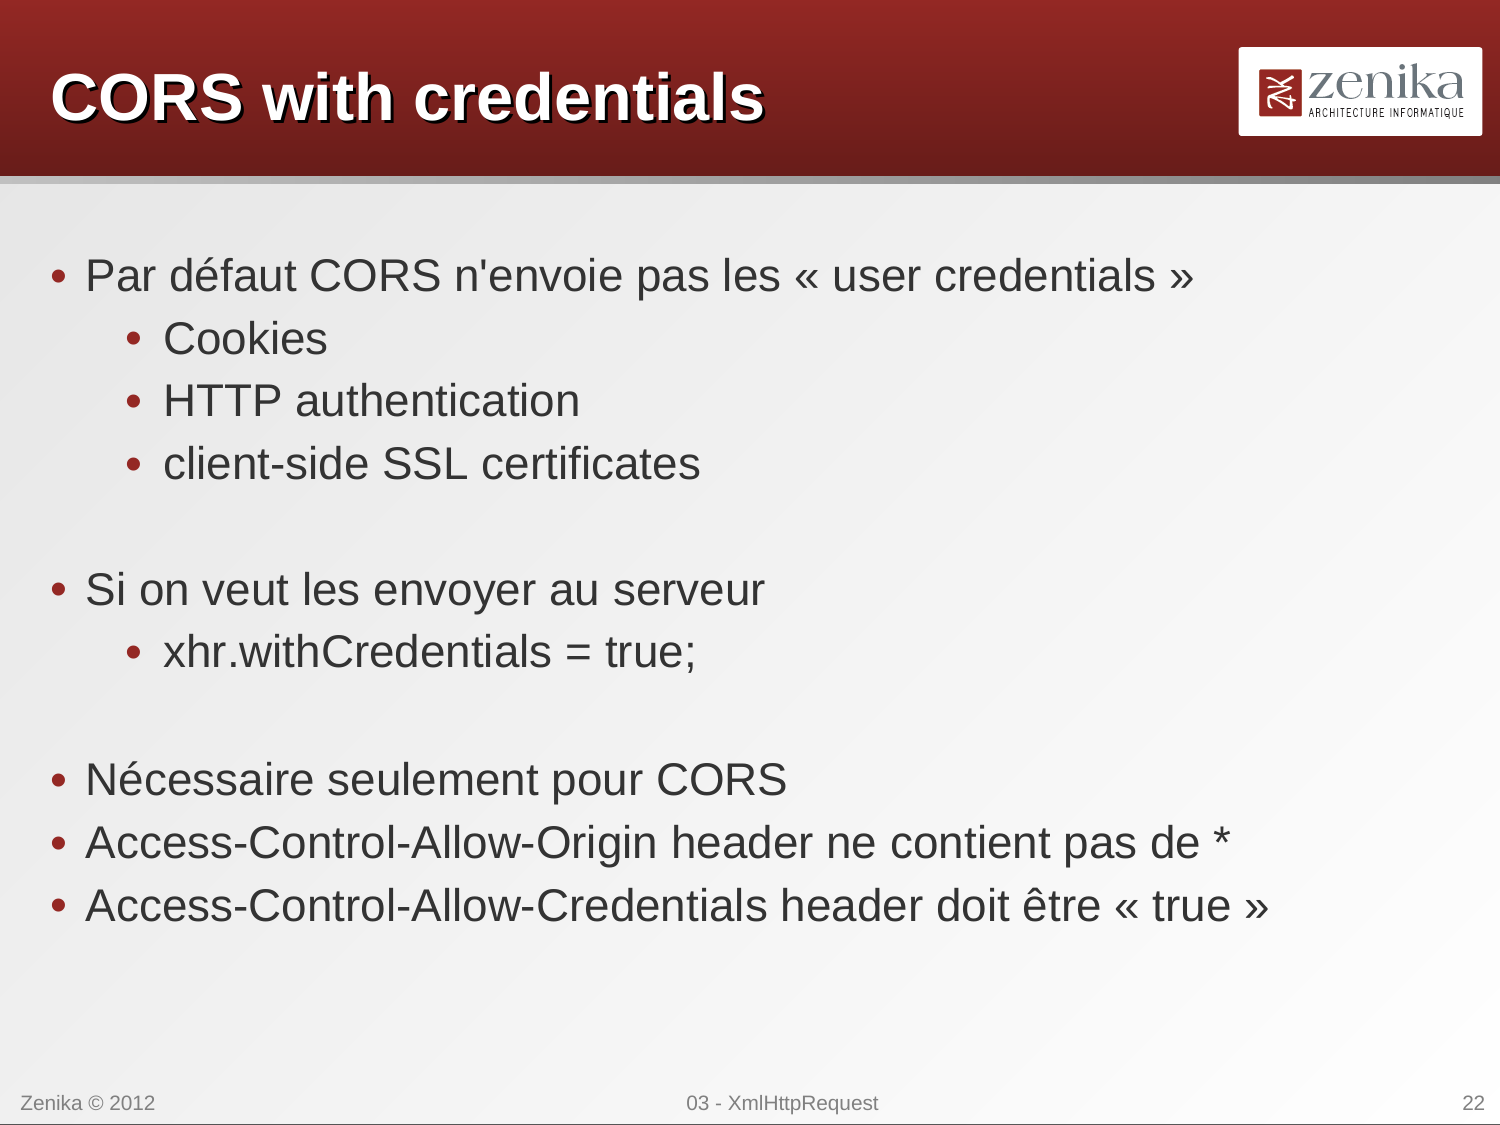

# CORS with credentials
Par défaut CORS n'envoie pas les « user credentials »
Cookies
HTTP authentication
client-side SSL certificates
Si on veut les envoyer au serveur
xhr.withCredentials = true;
Nécessaire seulement pour CORS
Access-Control-Allow-Origin header ne contient pas de *
Access-Control-Allow-Credentials header doit être « true »